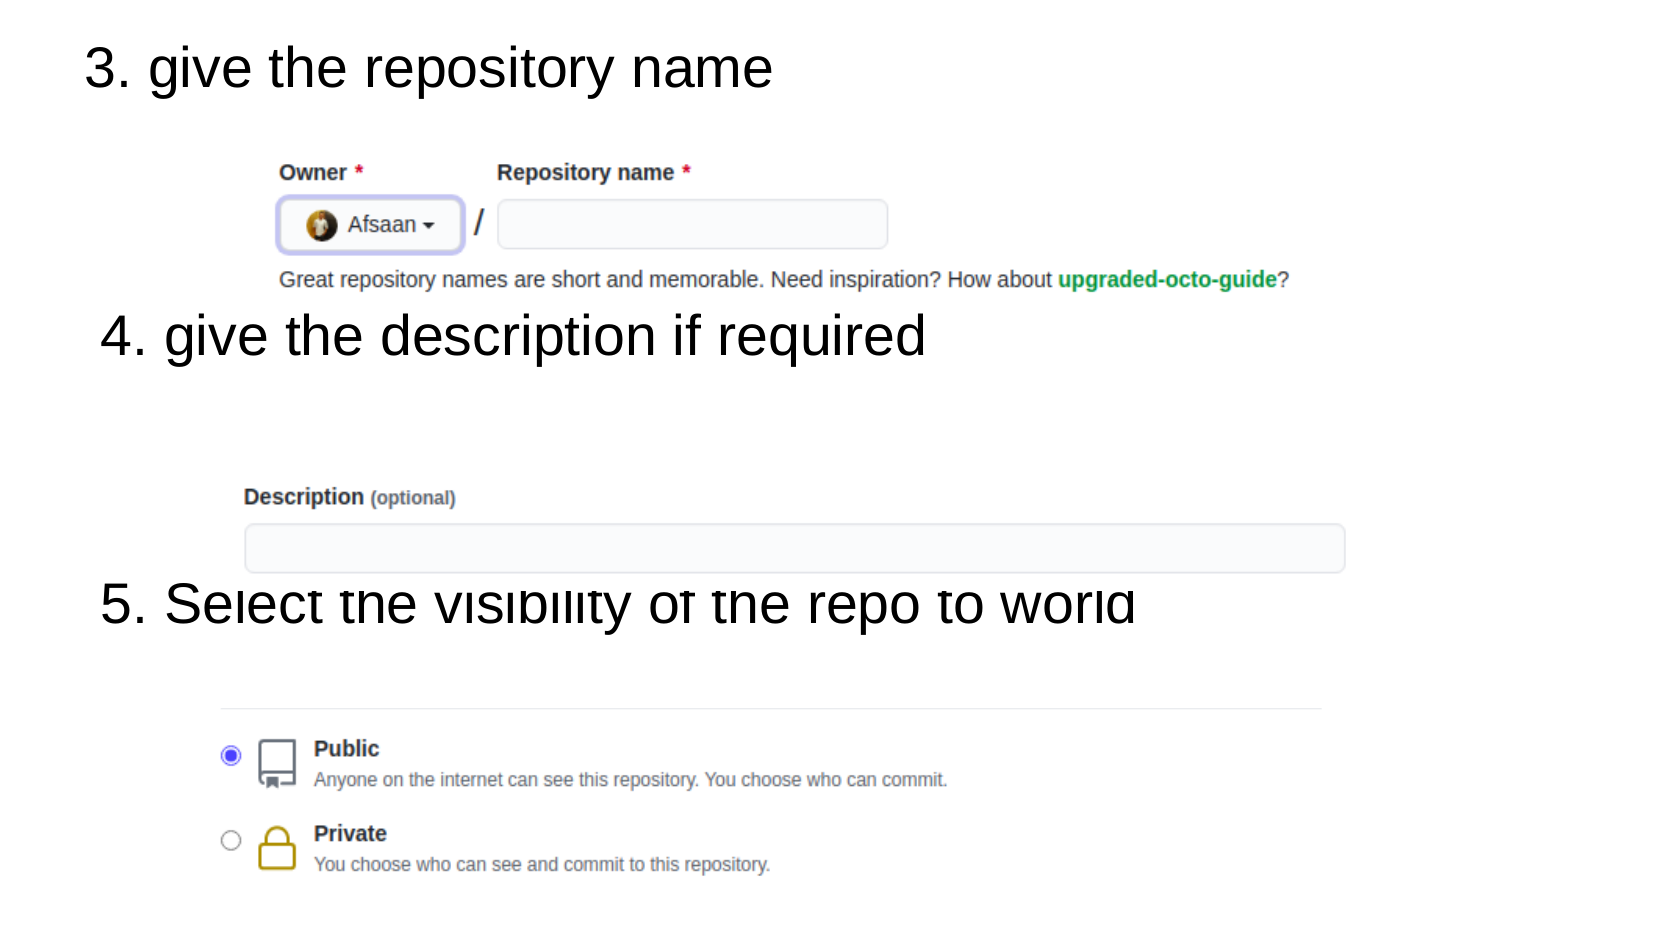

# 3. give the repository name
 4. give the description if required
 5. Select the visibility of the repo to world